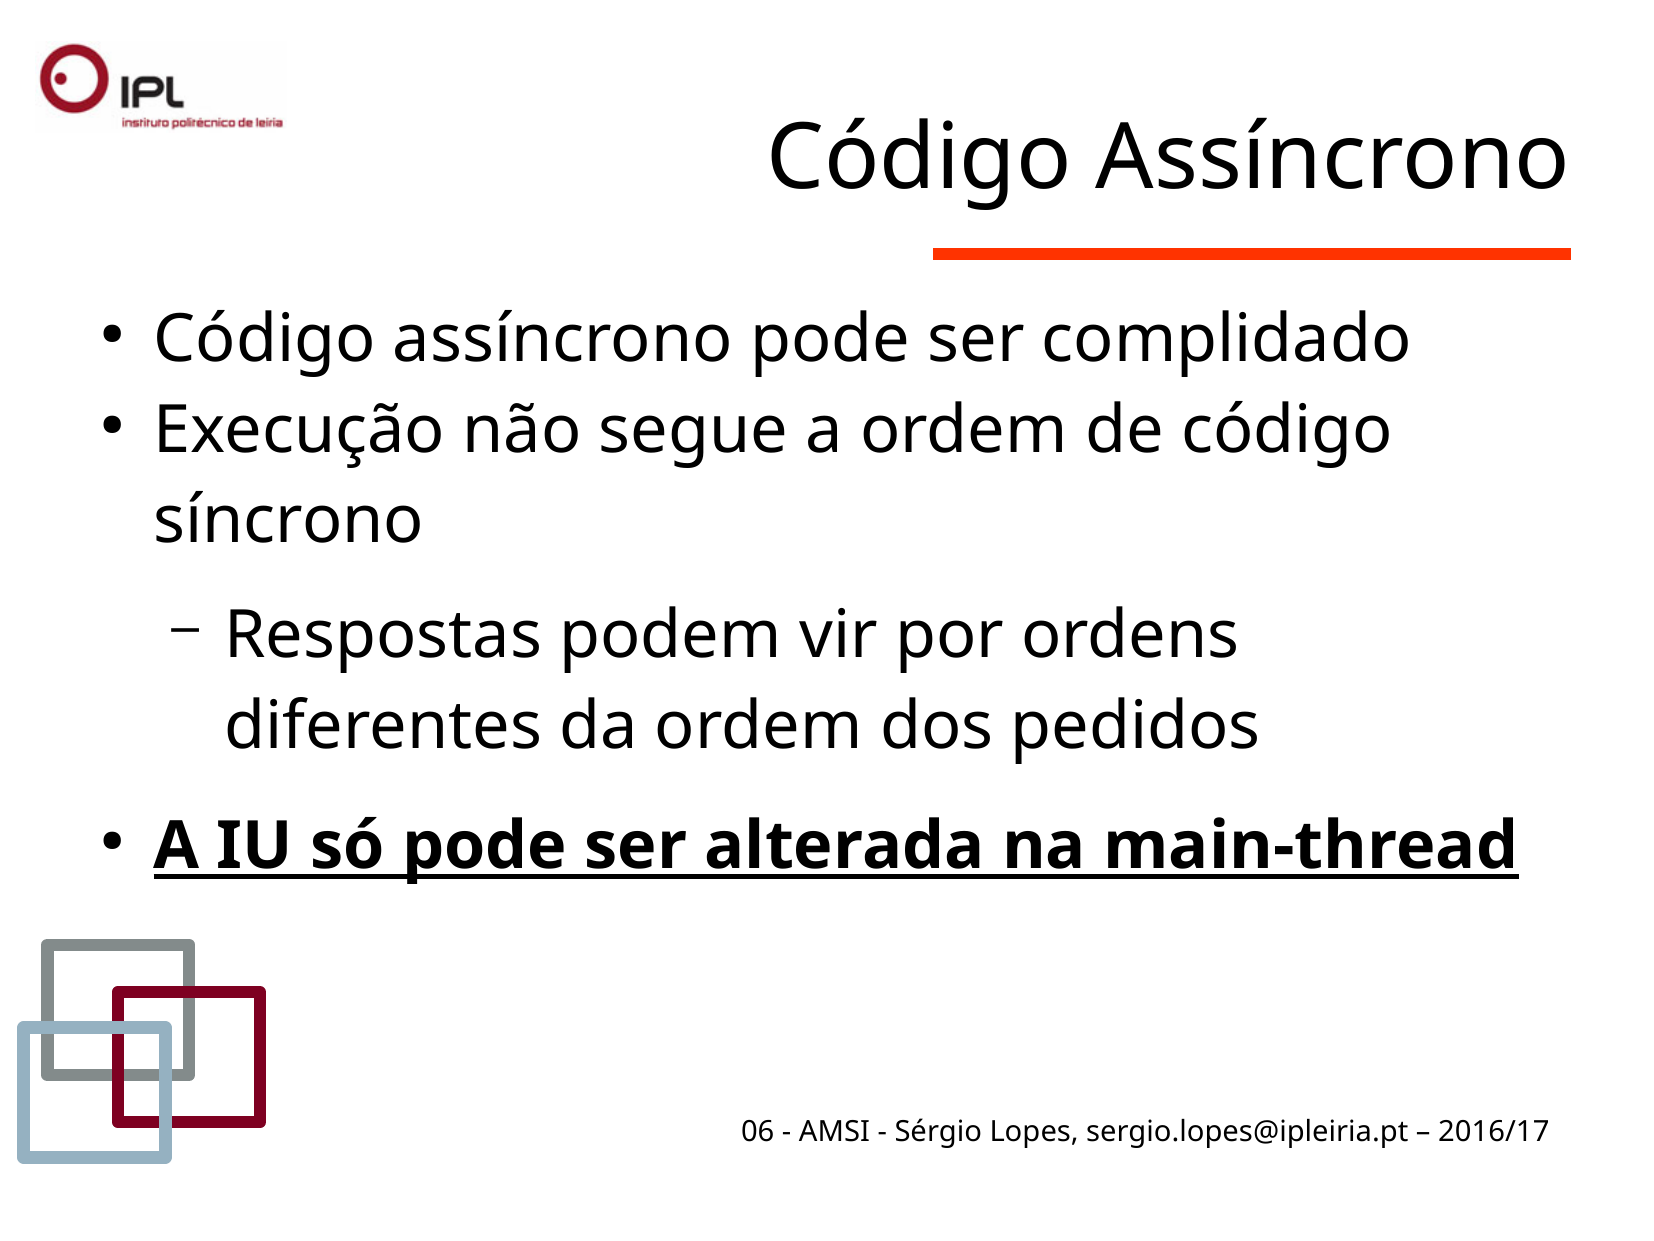

# Código Assíncrono
Código assíncrono pode ser complidado
Execução não segue a ordem de código síncrono
Respostas podem vir por ordens diferentes da ordem dos pedidos
A IU só pode ser alterada na main-thread
06 - AMSI - Sérgio Lopes, sergio.lopes@ipleiria.pt – 2016/17